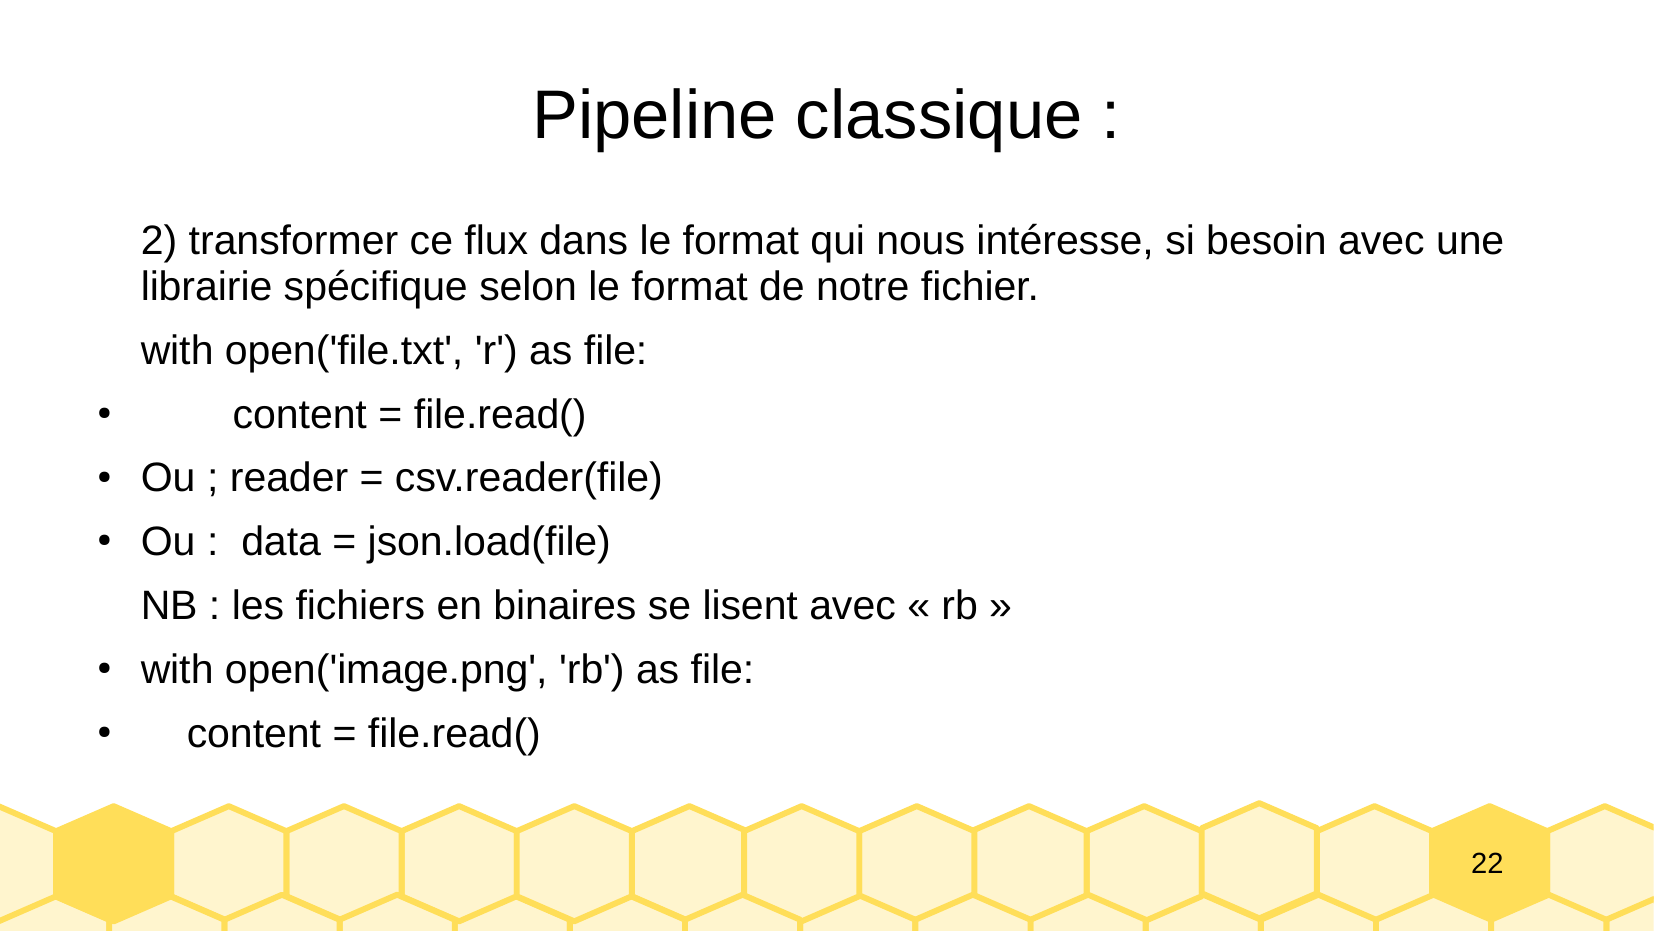

# Pipeline classique :
2) transformer ce flux dans le format qui nous intéresse, si besoin avec une librairie spécifique selon le format de notre fichier.
with open('file.txt', 'r') as file:
 content = file.read()
Ou ; reader = csv.reader(file)
Ou : data = json.load(file)
NB : les fichiers en binaires se lisent avec « rb »
with open('image.png', 'rb') as file:
 content = file.read()